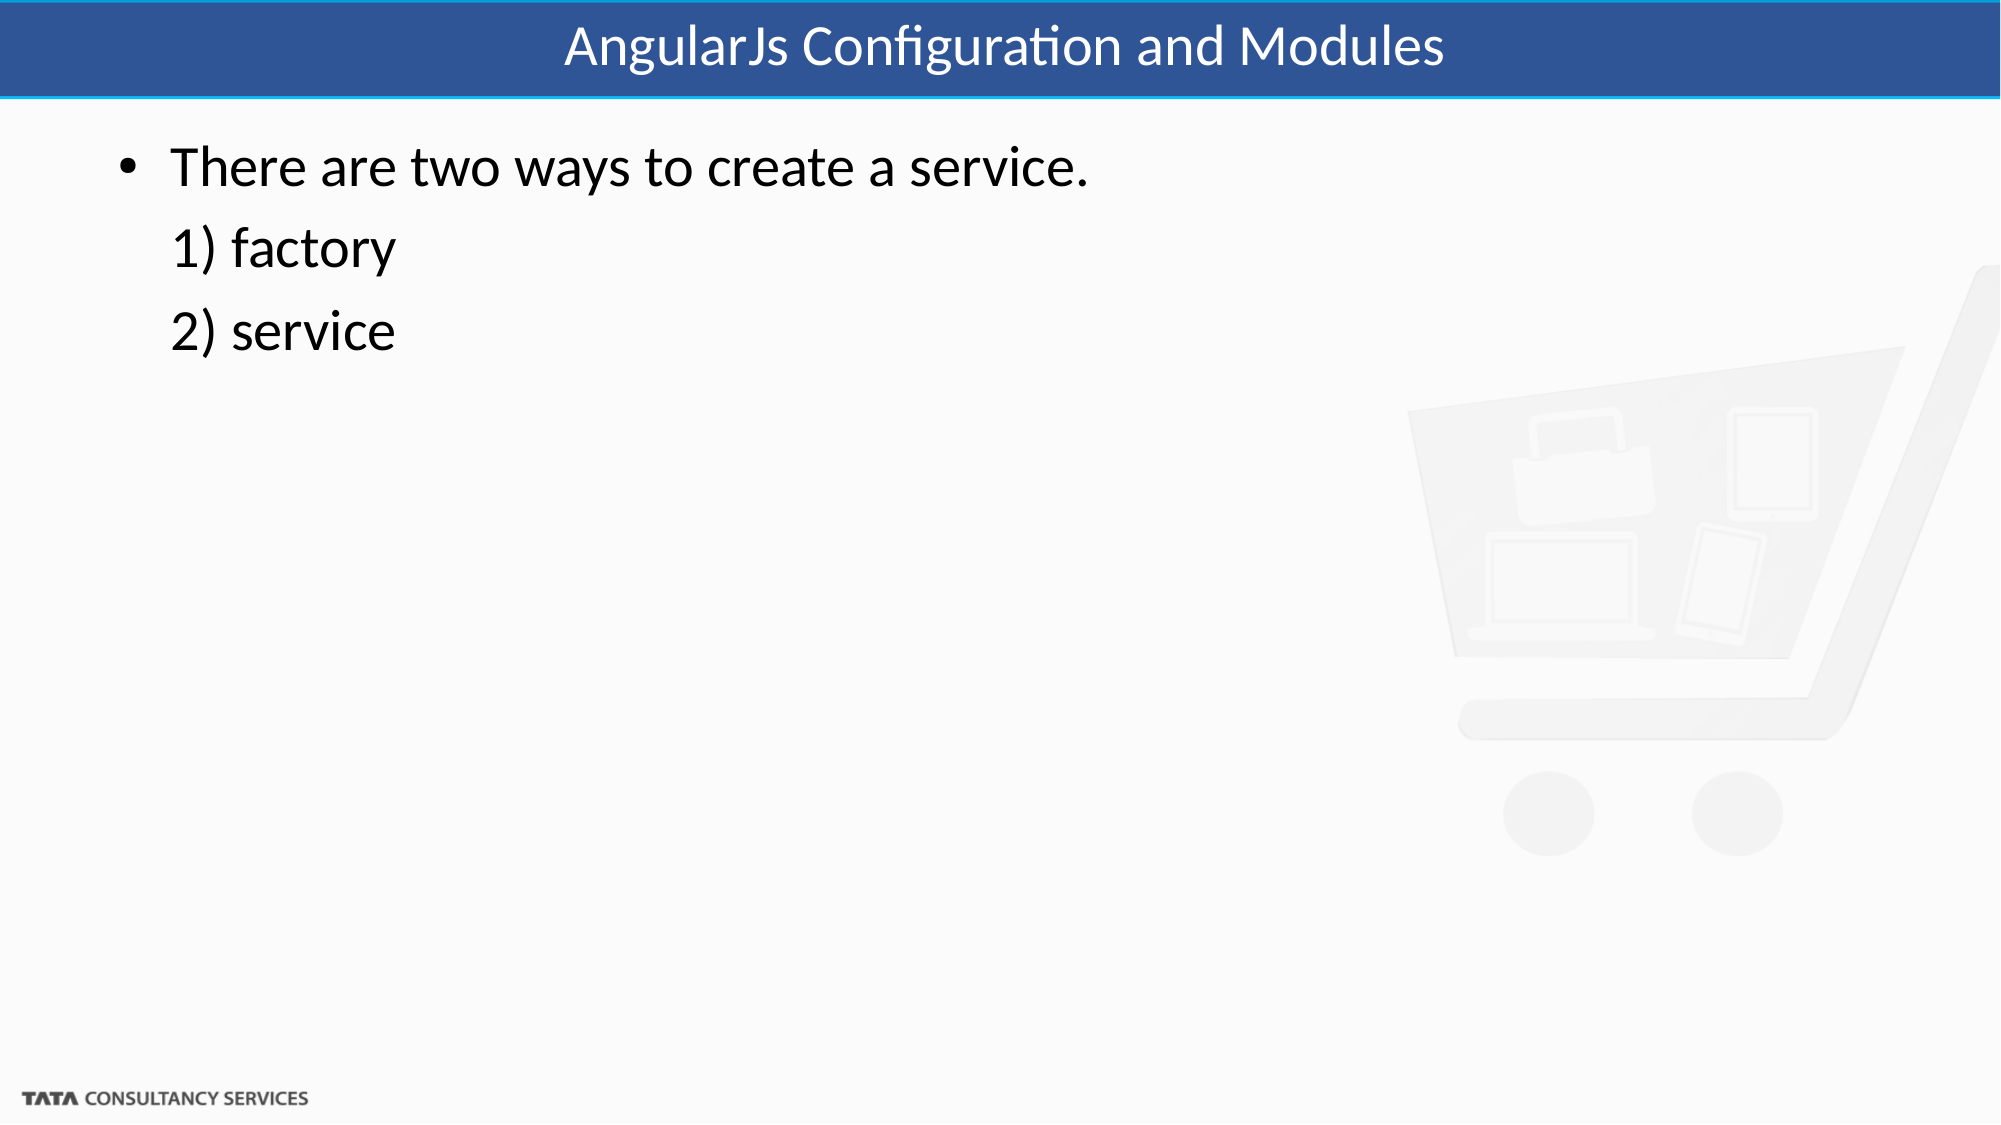

# AngularJs Configuration and Modules
There are two ways to create a service.
1) factory
2) service